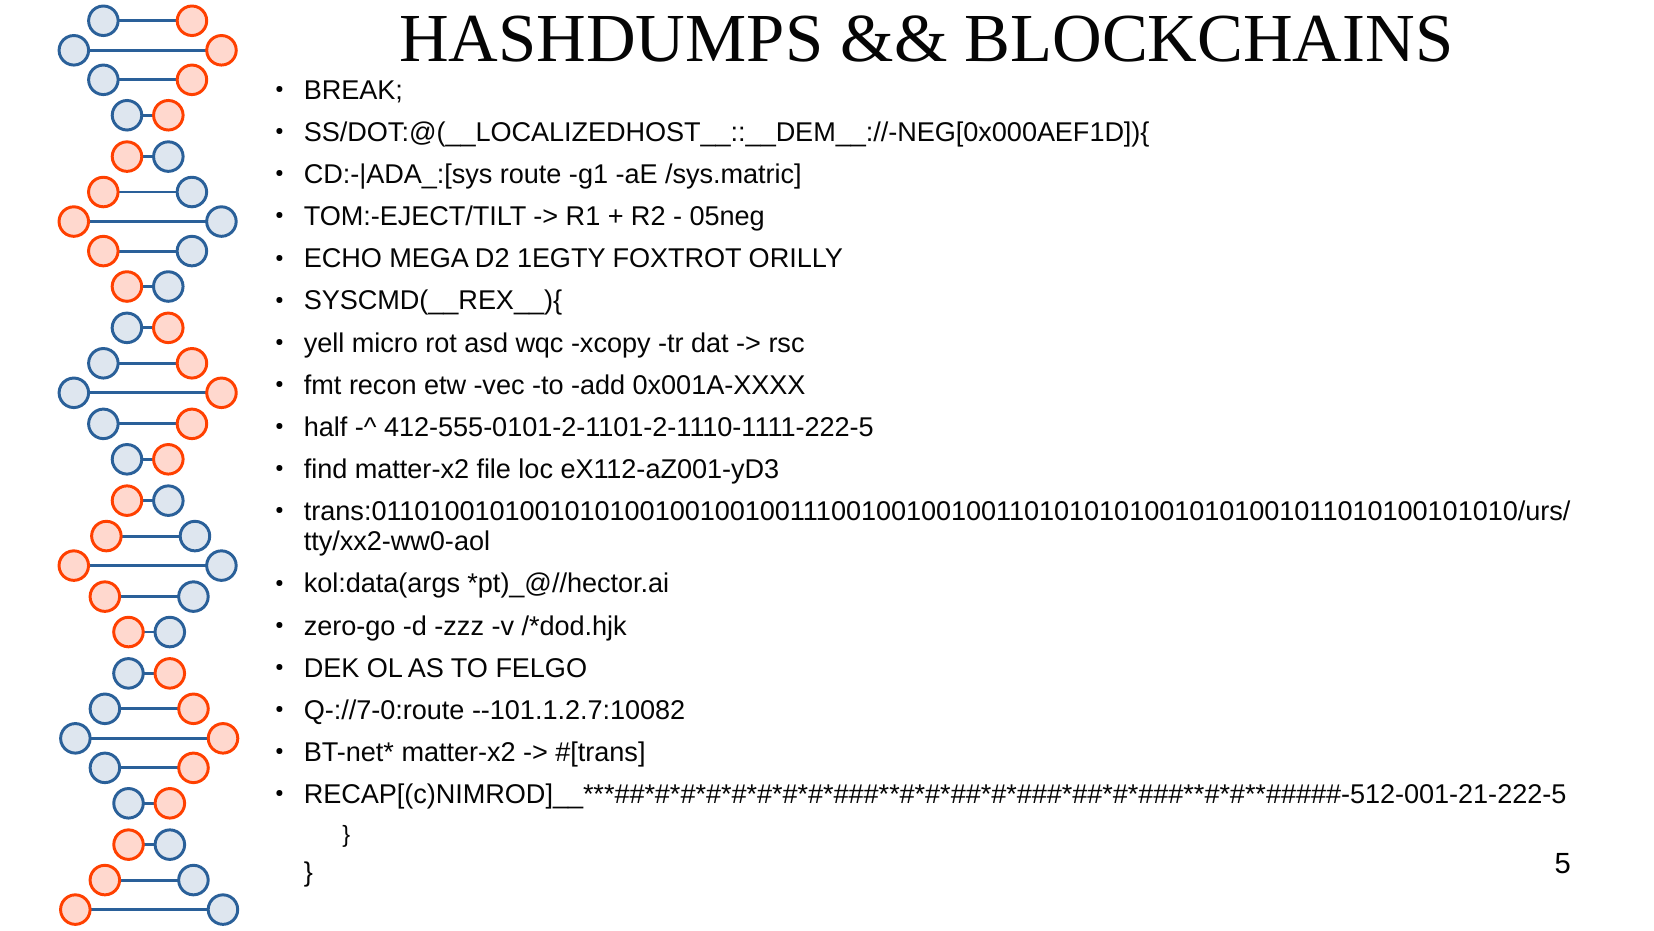

# HASHDUMPS && BLOCKCHAINS
BREAK;
SS/DOT:@(__LOCALIZEDHOST__::__DEM__://-NEG[0x000AEF1D]){
CD:-|ADA_:[sys route -g1 -aE /sys.matric]
TOM:-EJECT/TILT -> R1 + R2 - 05neg
ECHO MEGA D2 1EGTY FOXTROT ORILLY
SYSCMD(__REX__){
yell micro rot asd wqc -xcopy -tr dat -> rsc
fmt recon etw -vec -to -add 0x001A-XXXX
half -^ 412-555-0101-2-1101-2-1110-1111-222-5
find matter-x2 file loc eX112-aZ001-yD3
trans:01101001010010101001001001001110010010010011010101010010101001011010100101010/urs/tty/xx2-ww0-aol
kol:data(args *pt)_@//hector.ai
zero-go -d -zzz -v /*dod.hjk
DEK OL AS TO FELGO
Q-://7-0:route --101.1.2.7:10082
BT-net* matter-x2 -> #[trans]
RECAP[(c)NIMROD]__***##*#*#*#*#*#*#*#*###**#*#*##*#*###*##*#*###**#*#**#####-512-001-21-222-5
}
}
5